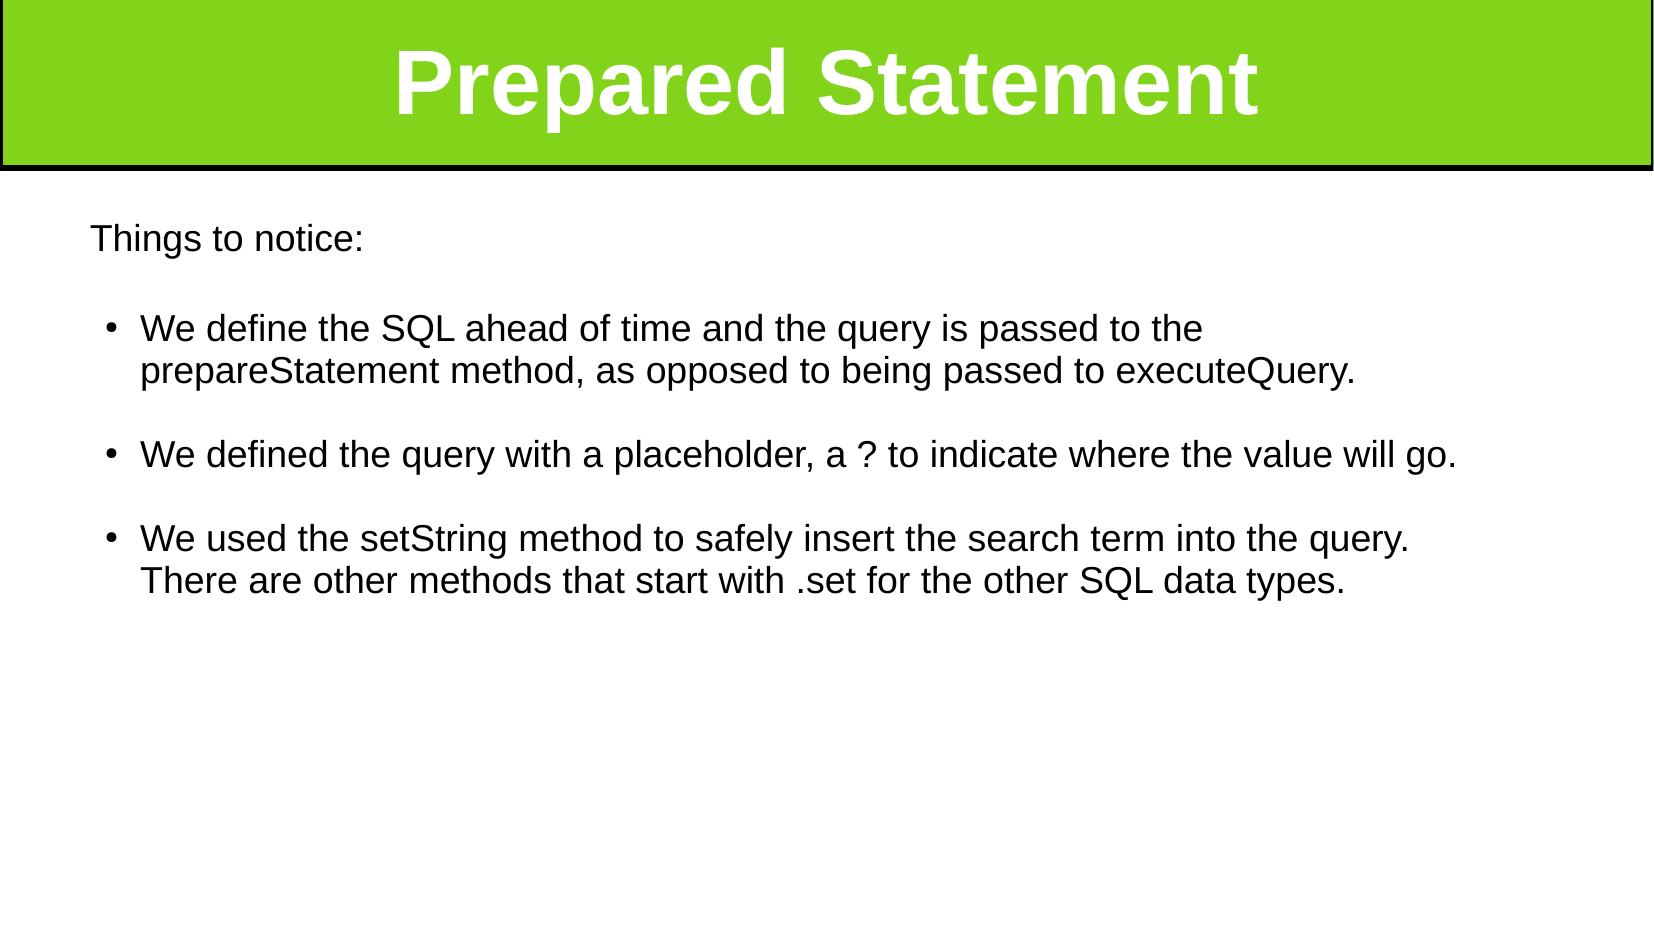

# Prepared Statement
Things to notice:
We define the SQL ahead of time and the query is passed to the prepareStatement method, as opposed to being passed to executeQuery.
We defined the query with a placeholder, a ? to indicate where the value will go.
We used the setString method to safely insert the search term into the query. There are other methods that start with .set for the other SQL data types.